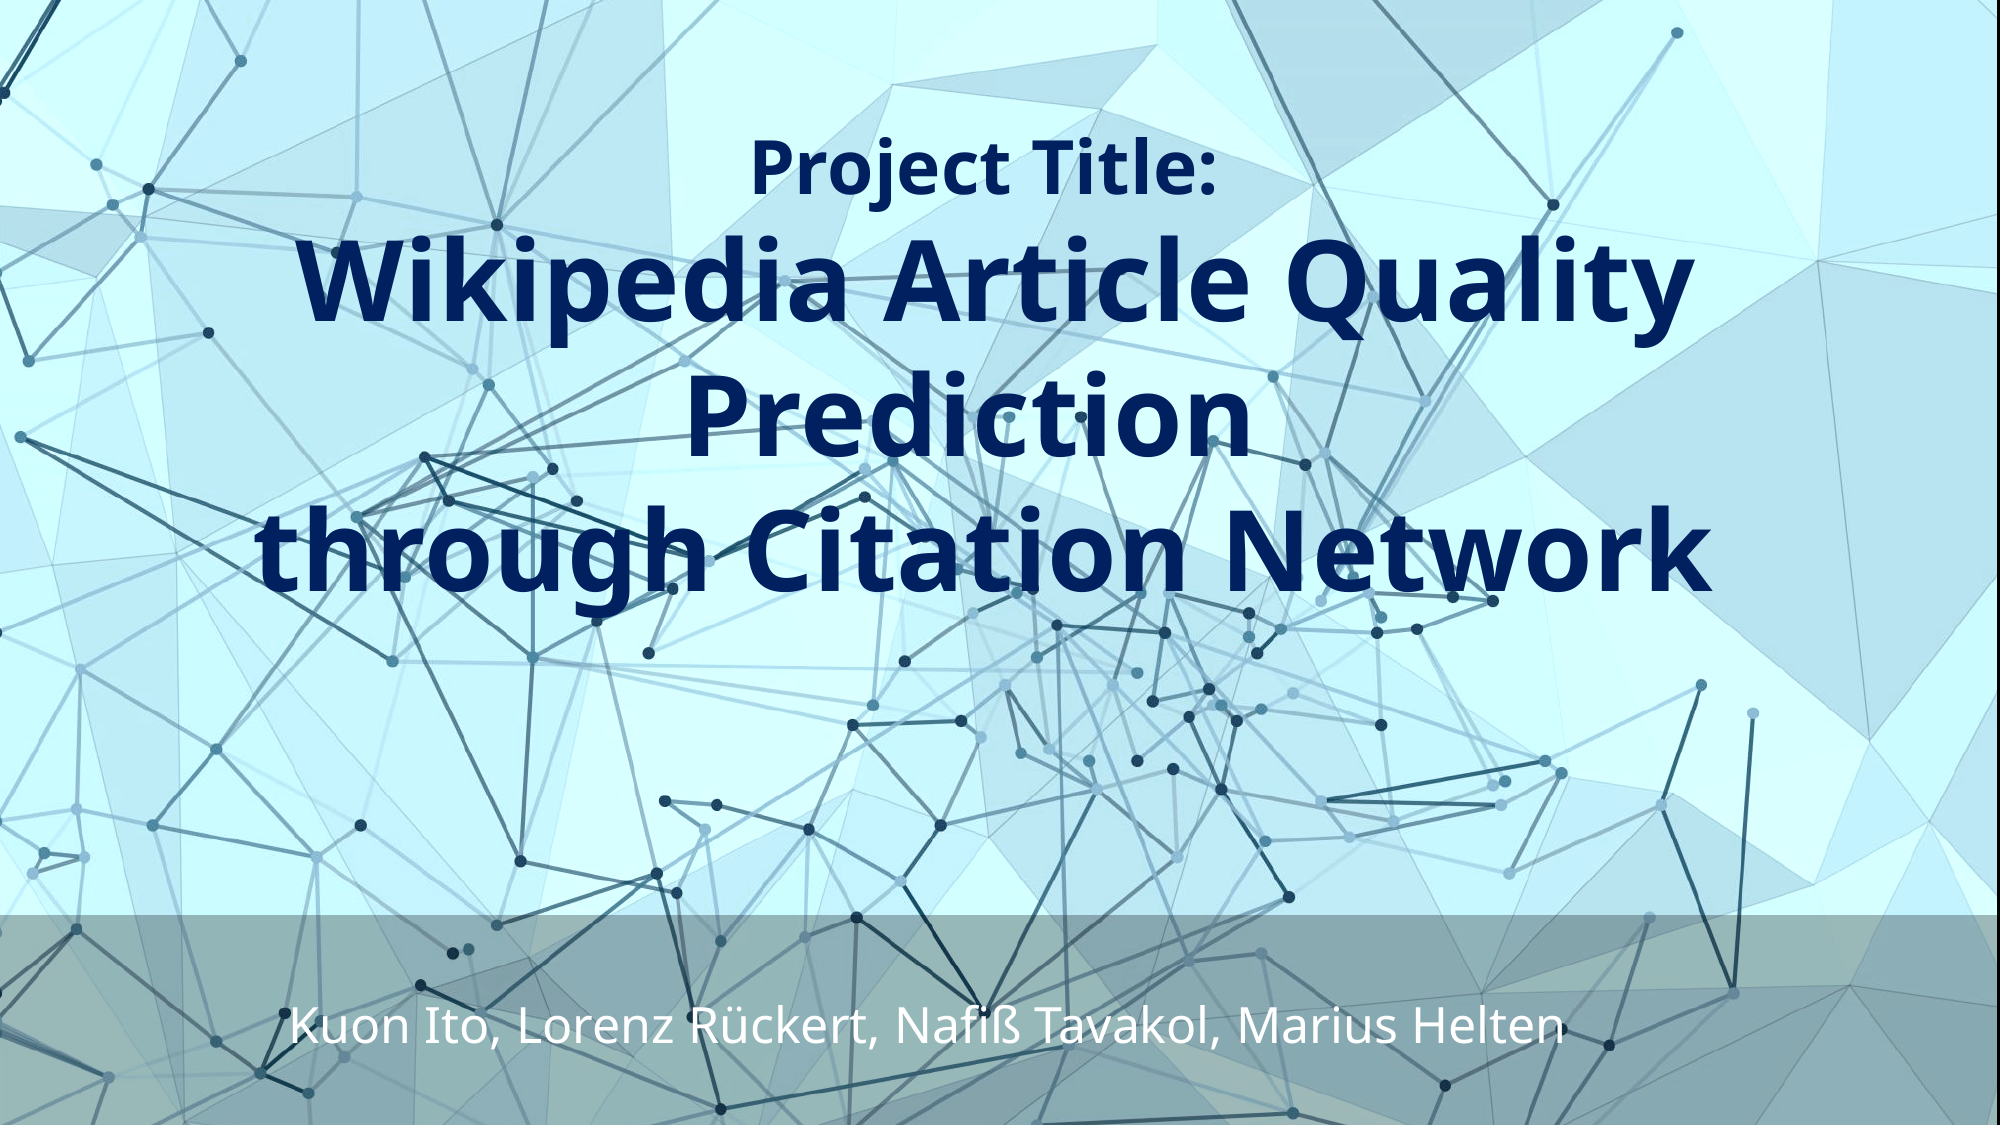

# Project Title: Wikipedia Article Quality Prediction through Citation Network
Kuon Ito, Lorenz Rückert, Nafiß Tavakol, Marius Helten